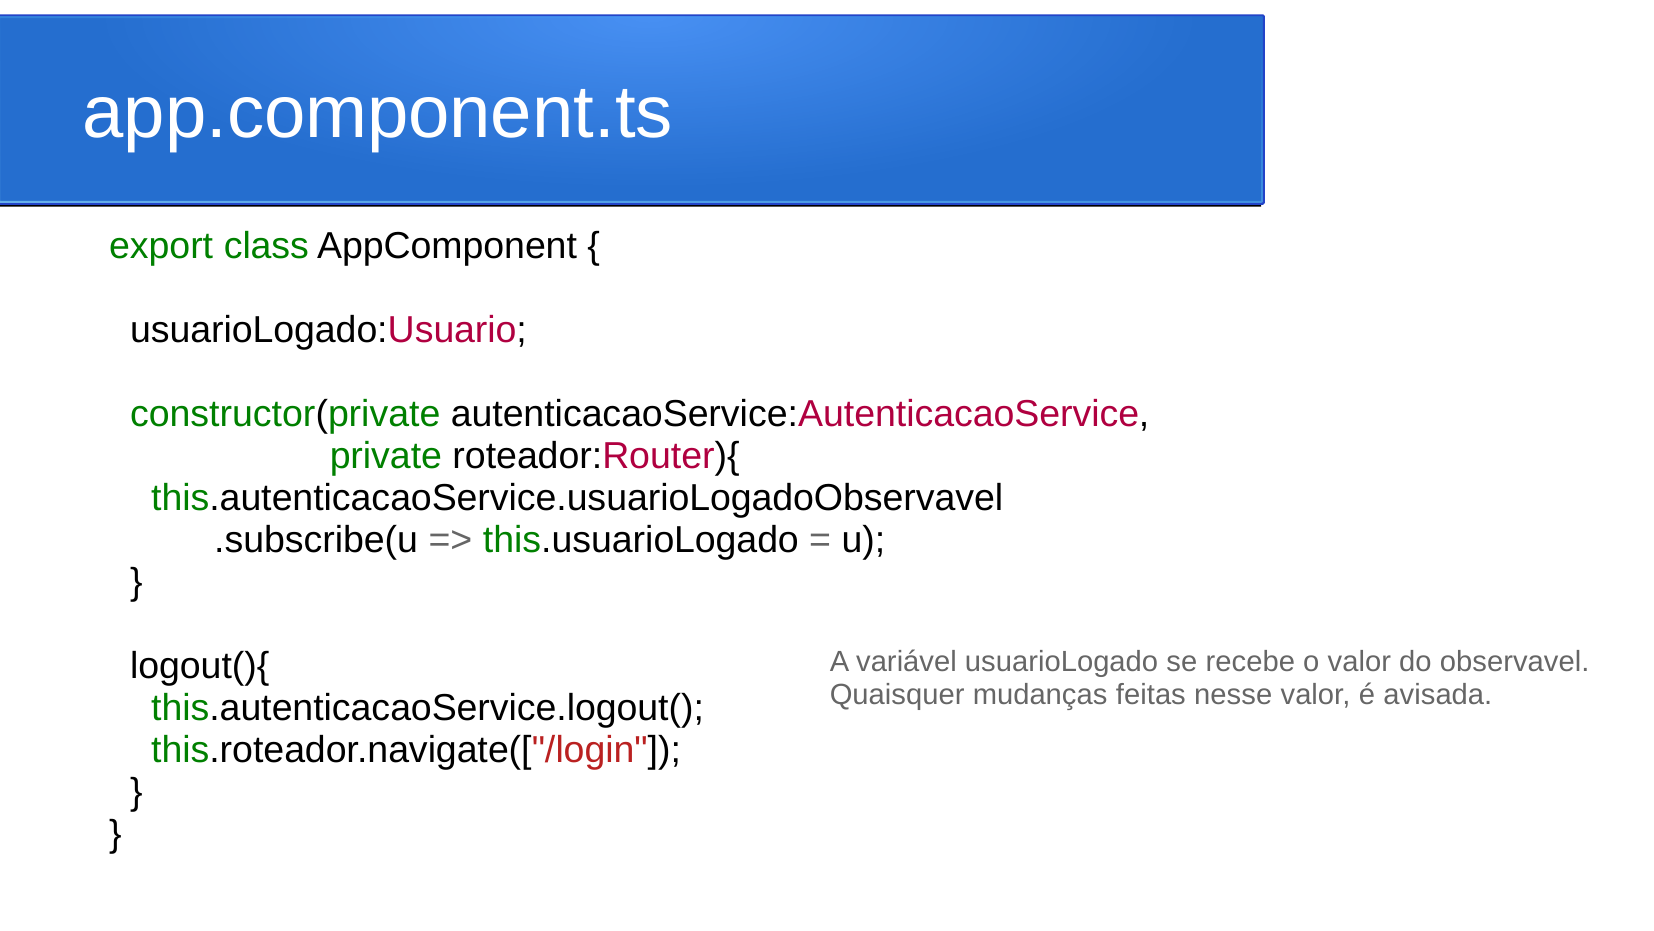

# app.component.ts
export class AppComponent {
 usuarioLogado:Usuario;
 constructor(private autenticacaoService:AutenticacaoService,
 private roteador:Router){
 this.autenticacaoService.usuarioLogadoObservavel
 .subscribe(u => this.usuarioLogado = u);
 }
 logout(){
 this.autenticacaoService.logout();
 this.roteador.navigate(["/login"]);
 }
}
A variável usuarioLogado se recebe o valor do observavel.
Quaisquer mudanças feitas nesse valor, é avisada.